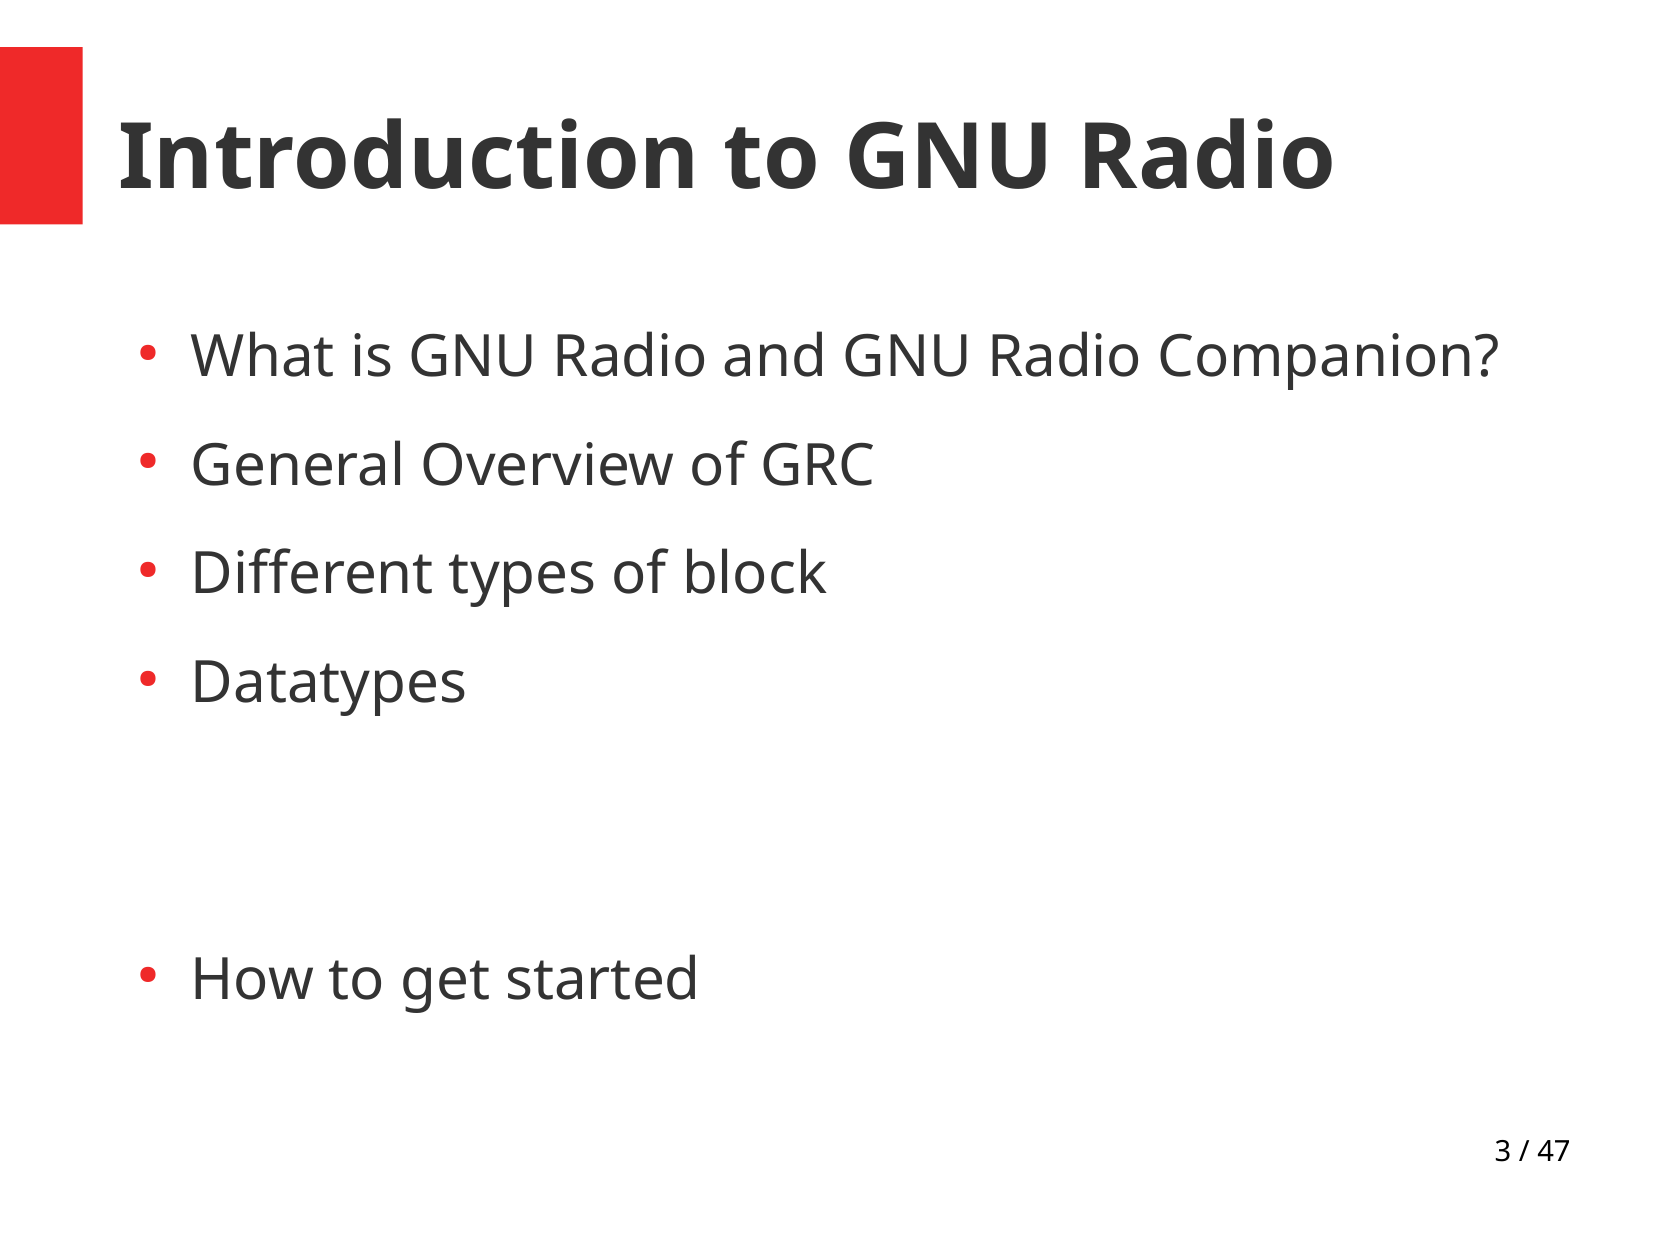

# Introduction to GNU Radio
What is GNU Radio and GNU Radio Companion?
General Overview of GRC
Different types of block
Datatypes
How to get started
3